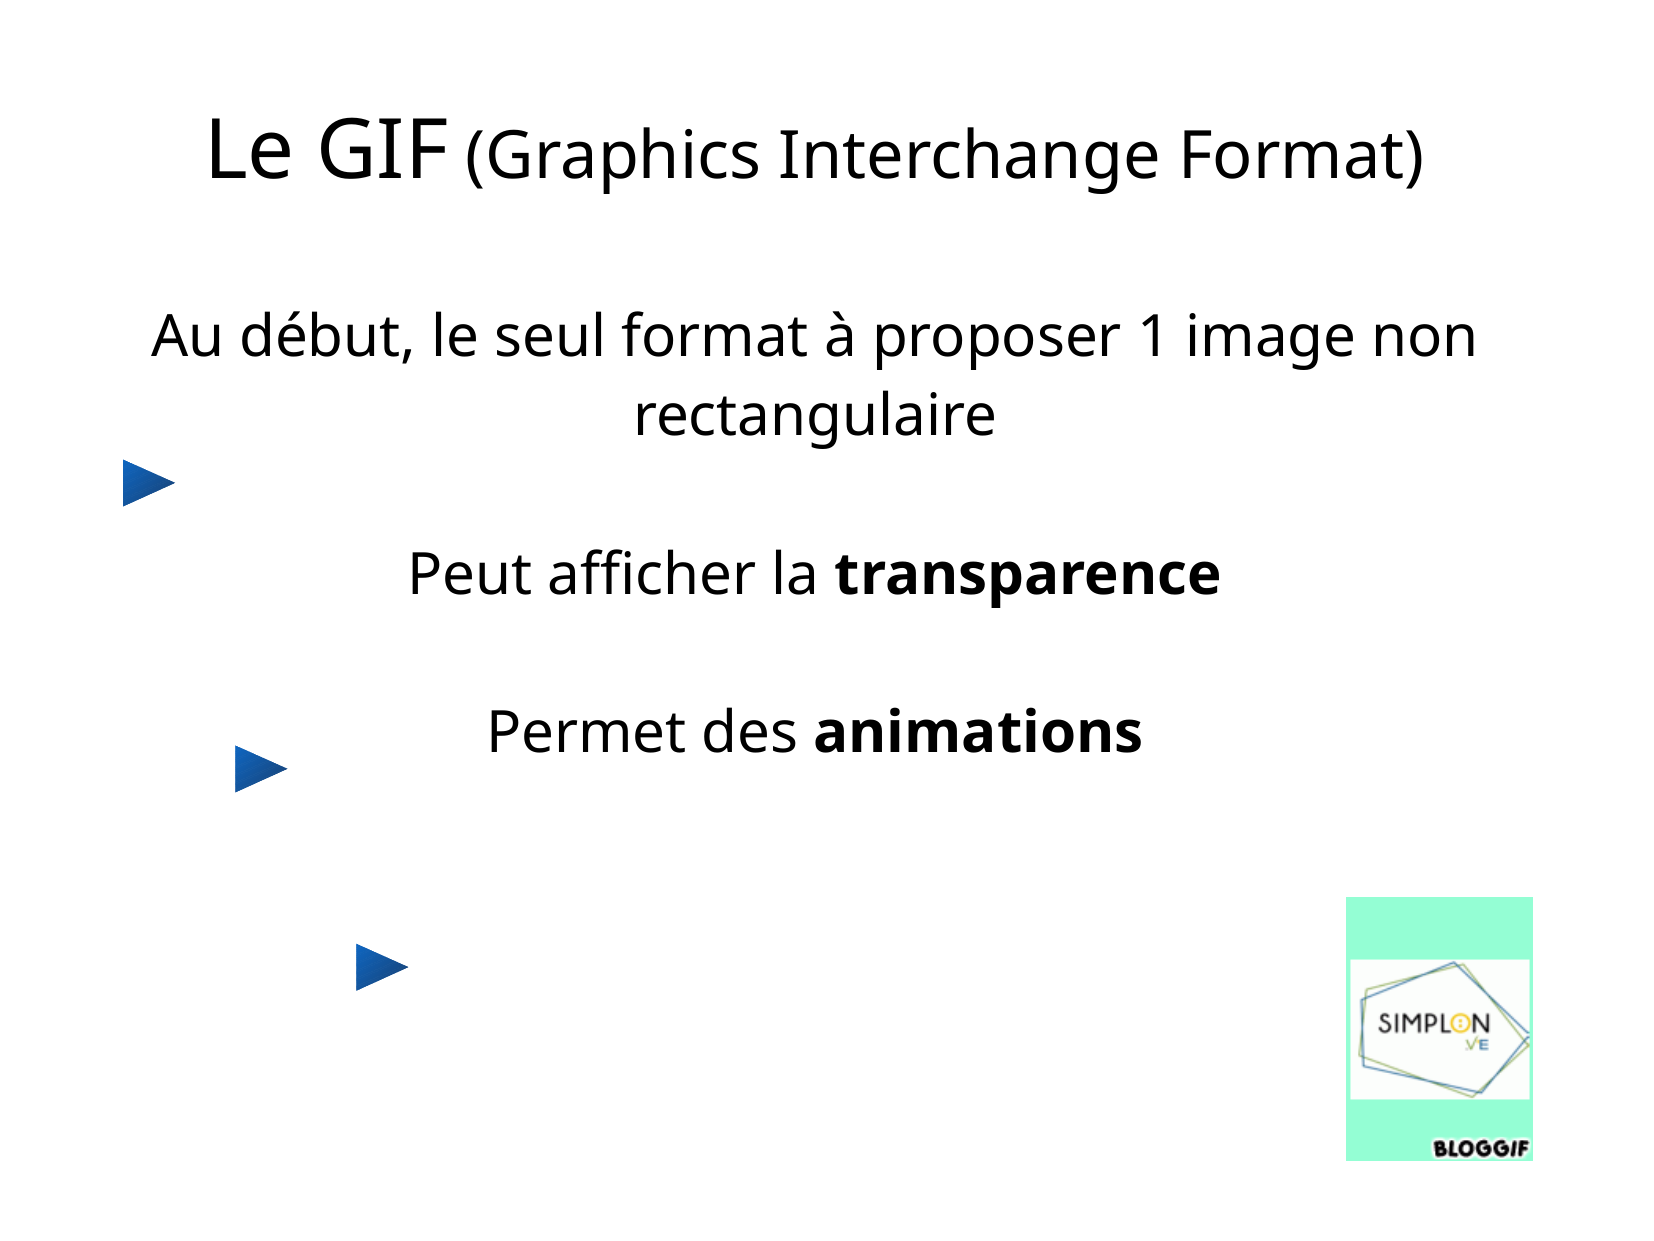

Le GIF (Graphics Interchange Format)
Au début, le seul format à proposer 1 image non rectangulaire
Peut afficher la transparence
Permet des animations